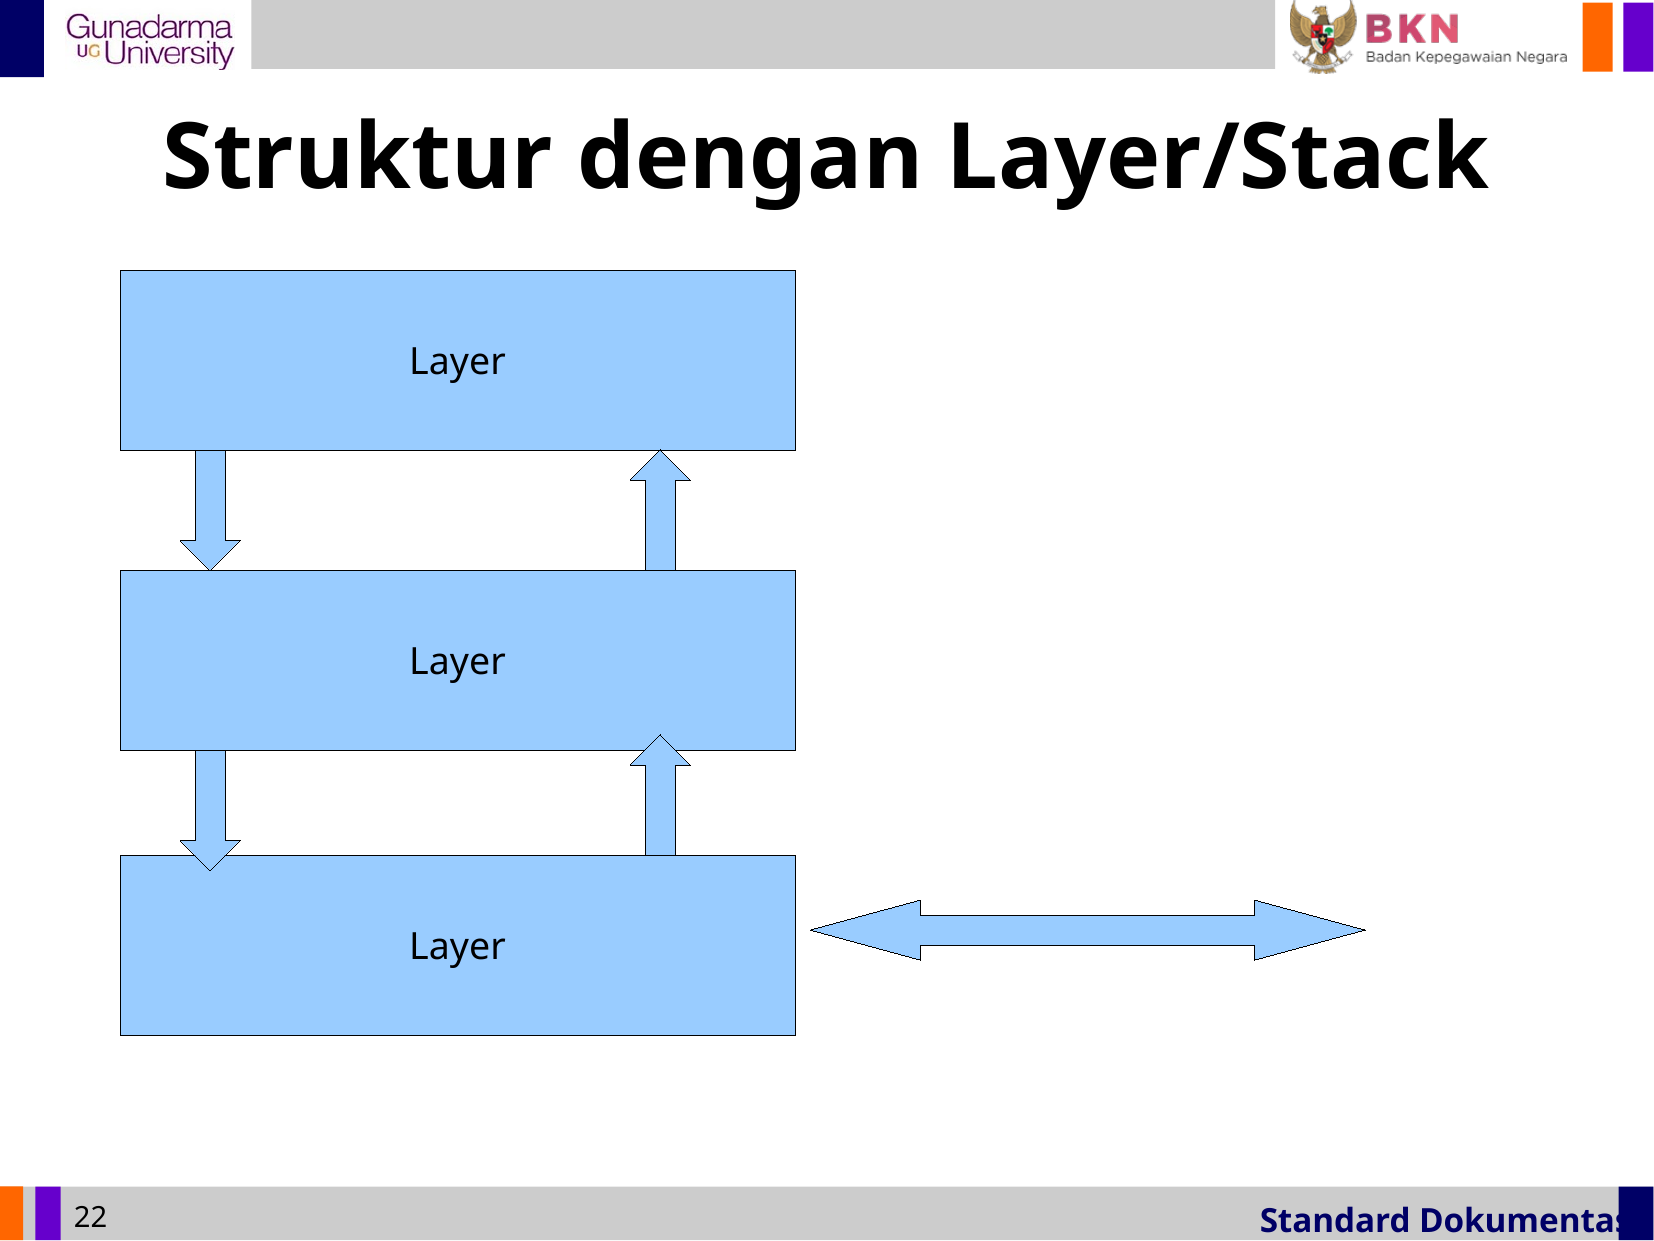

# Struktur dengan Layer/Stack
Layer
Layer
Layer